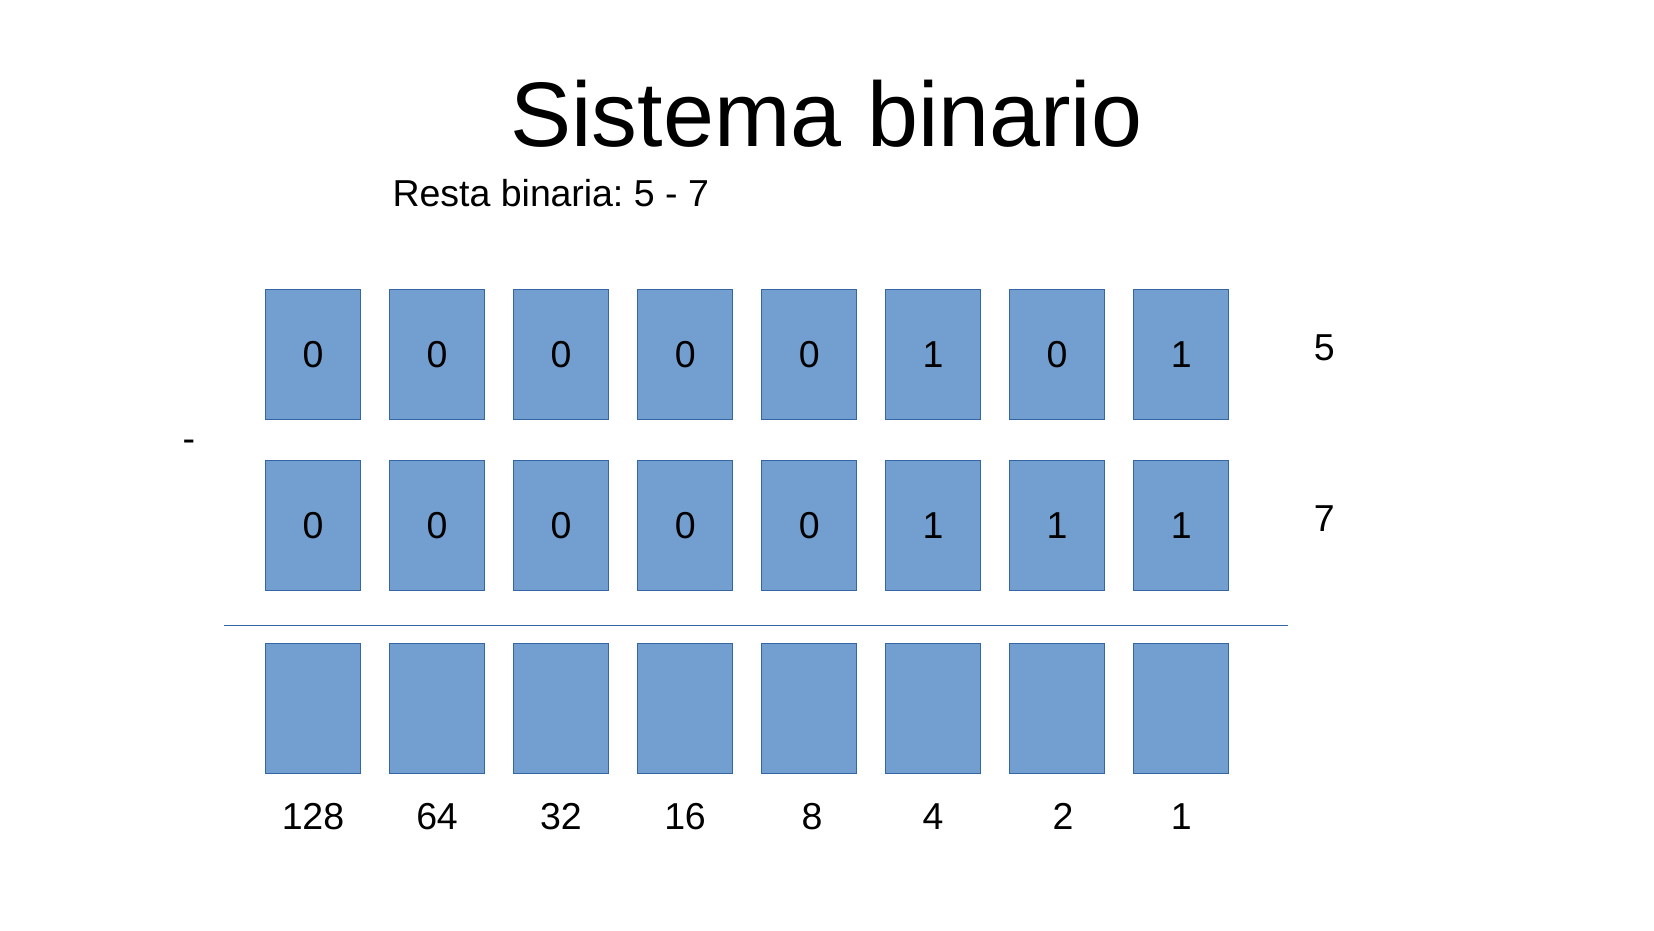

# Sistema binario
Resta binaria: 5 - 7
0
0
0
0
0
1
0
1
5
-
0
0
0
0
0
1
1
1
7
128
64
32
16
8
4
2
1